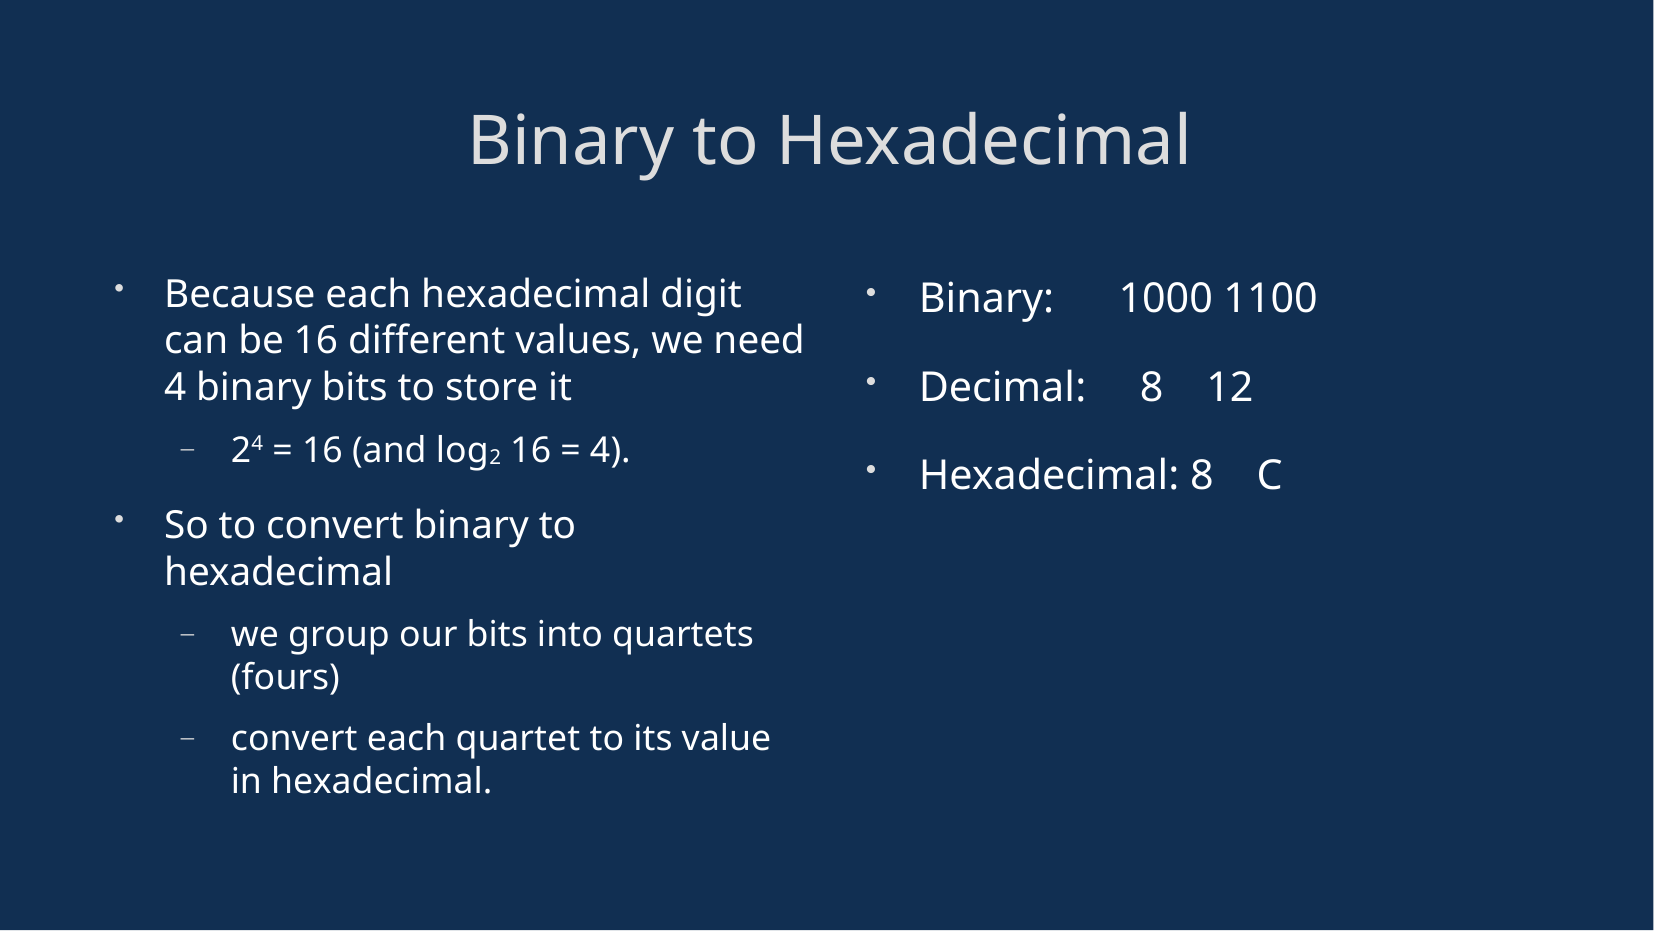

Binary to Hexadecimal
# Because each hexadecimal digit can be 16 different values, we need 4 binary bits to store it
24 = 16 (and log2 16 = 4).
So to convert binary to hexadecimal
we group our bits into quartets (fours)
convert each quartet to its value in hexadecimal.
Binary: 1000 1100
Decimal: 8 12
Hexadecimal: 8 C